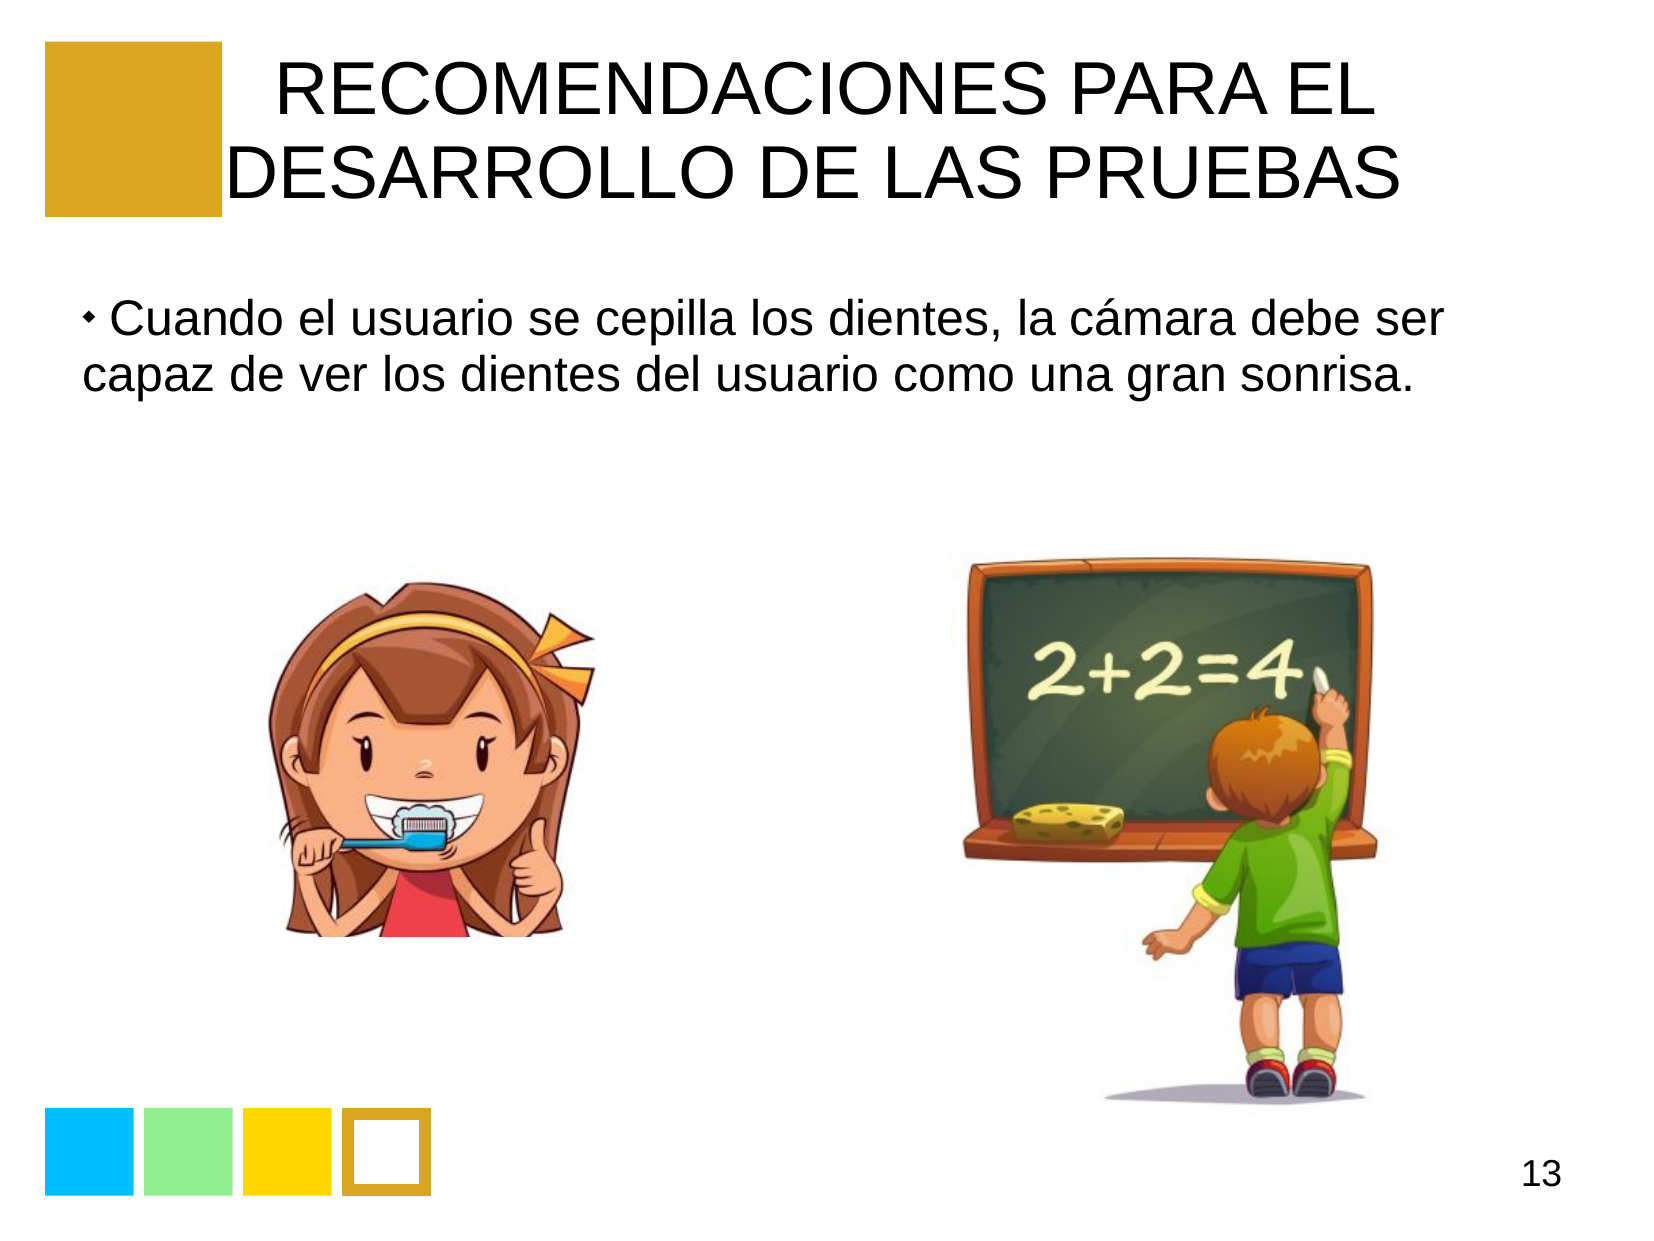

# RECOMENDACIONES PARA EL DESARROLLO DE LAS PRUEBAS
 Cuando el usuario se cepilla los dientes, la cámara debe ser capaz de ver los dientes del usuario como una gran sonrisa.